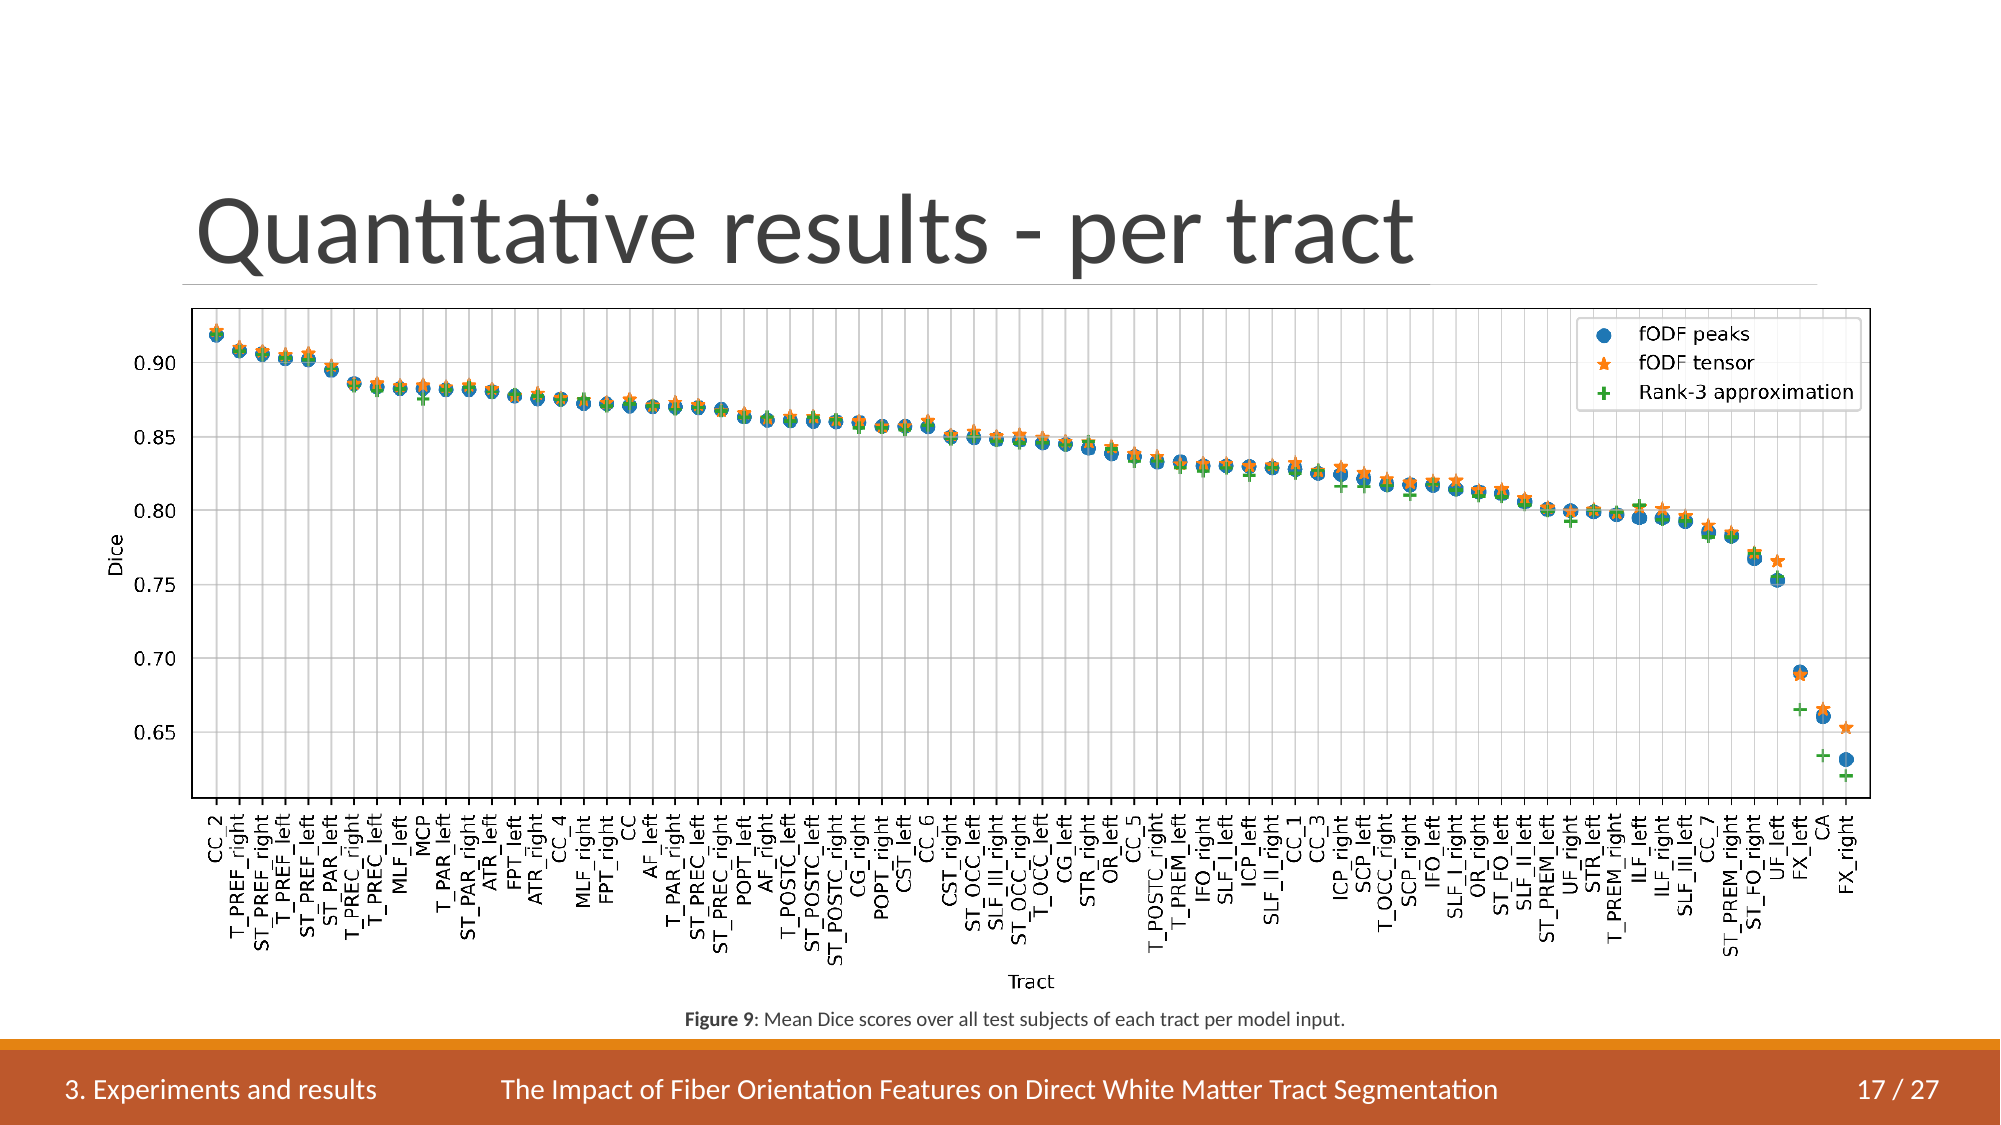

# Quantitative results - per tract
3. Experiments and results
The Impact of Fiber Orientation Features on Direct White Matter Tract Segmentation
Figure 9: Mean Dice scores over all test subjects of each tract per model input.